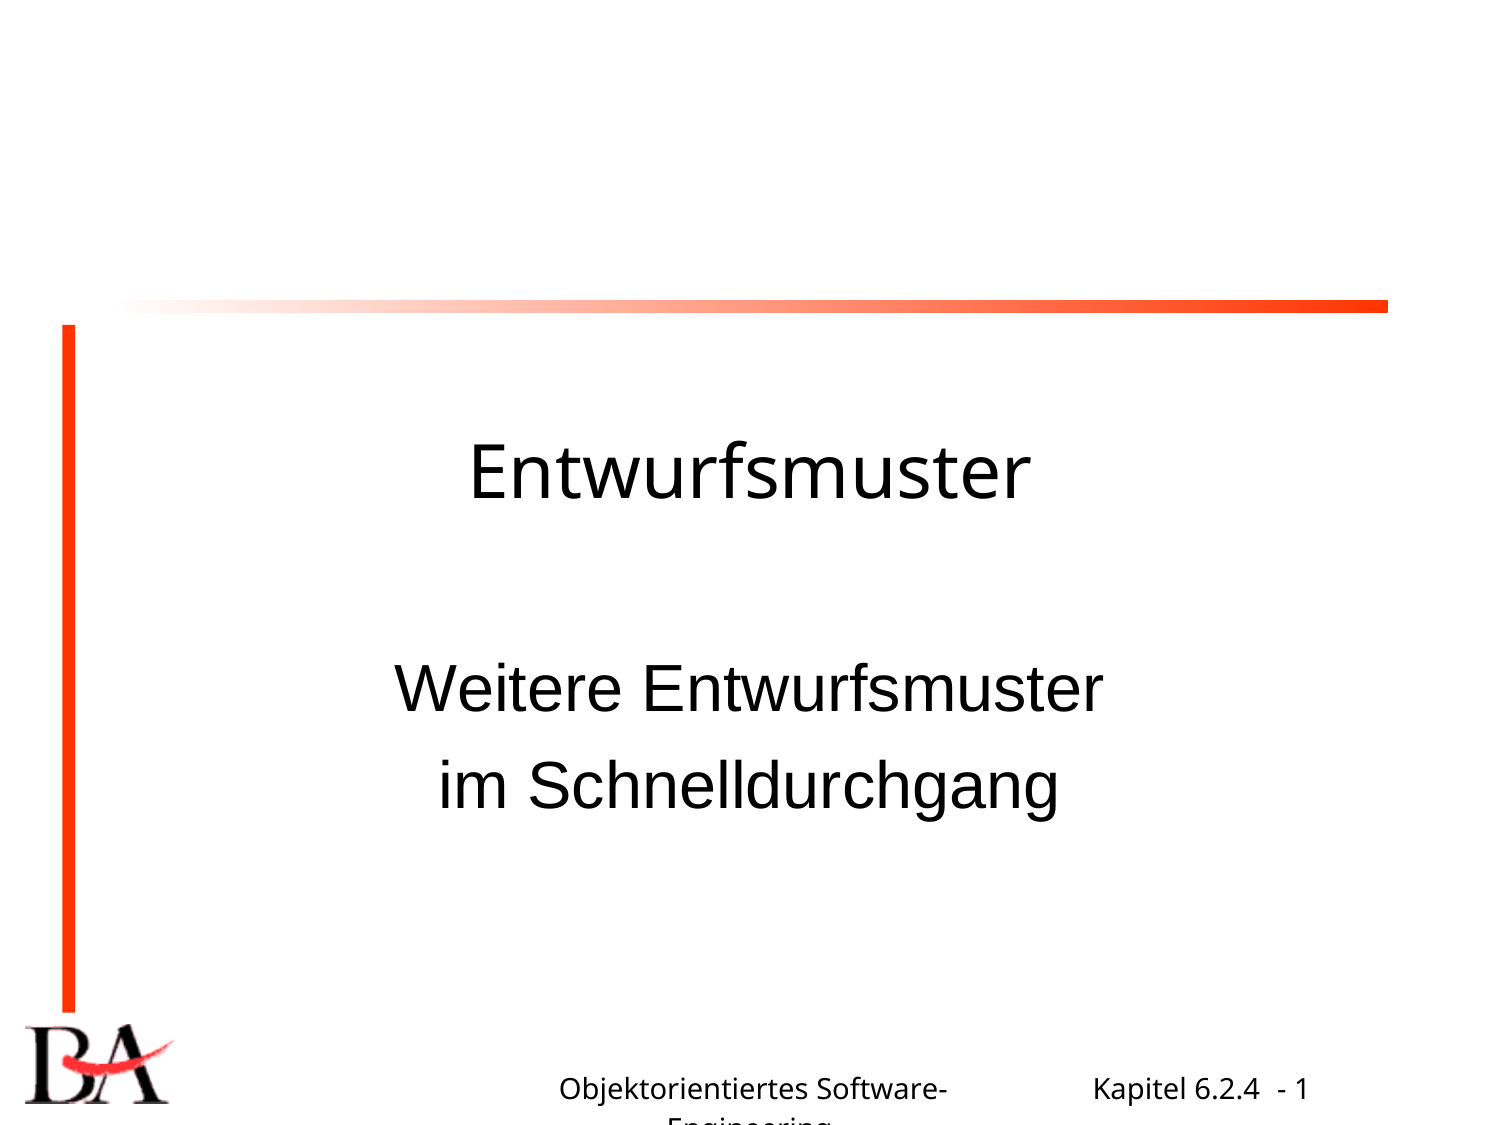

# Entwurfsmuster
Weitere Entwurfsmuster
im Schnelldurchgang
1